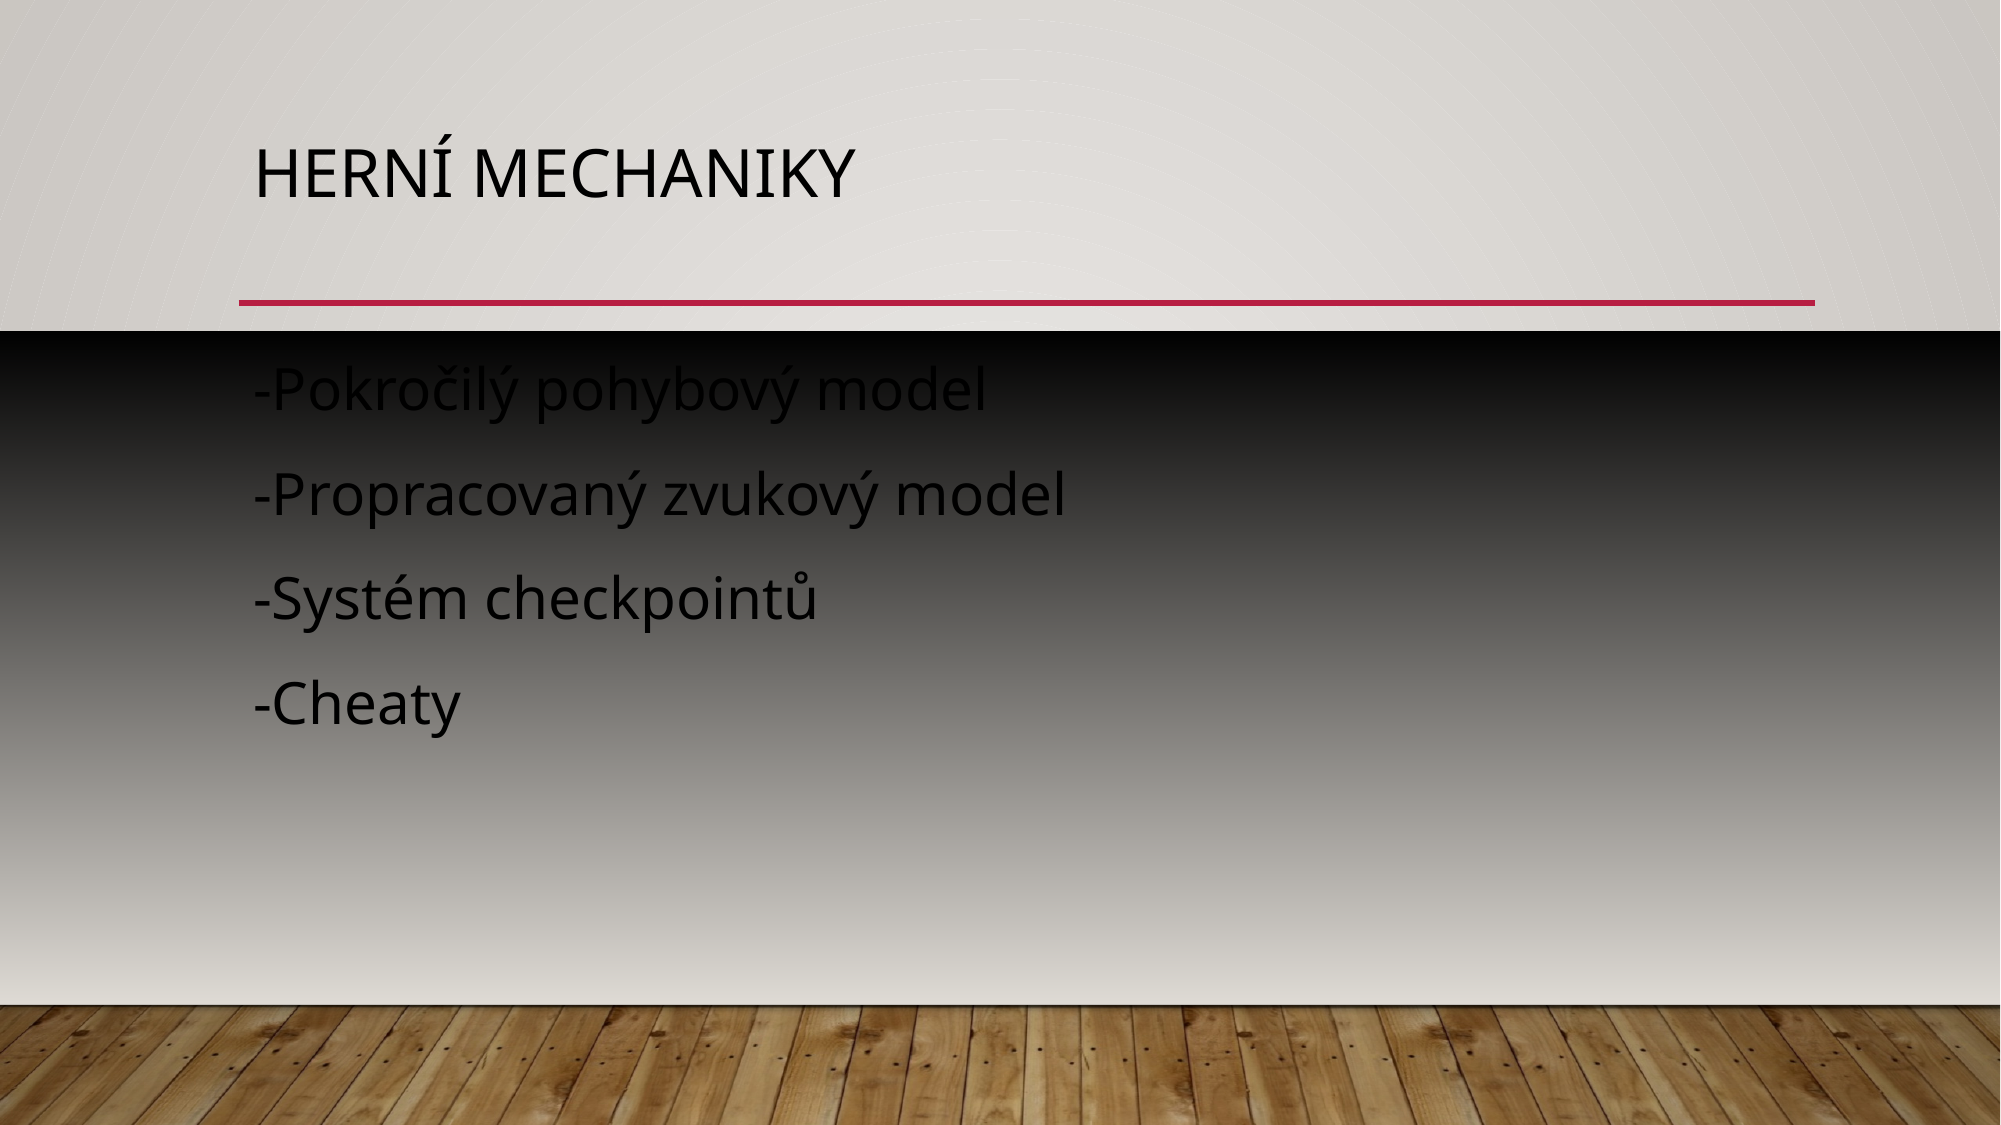

# Herní mechaniky
-Pokročilý pohybový model
-Propracovaný zvukový model
-Systém checkpointů
-Cheaty